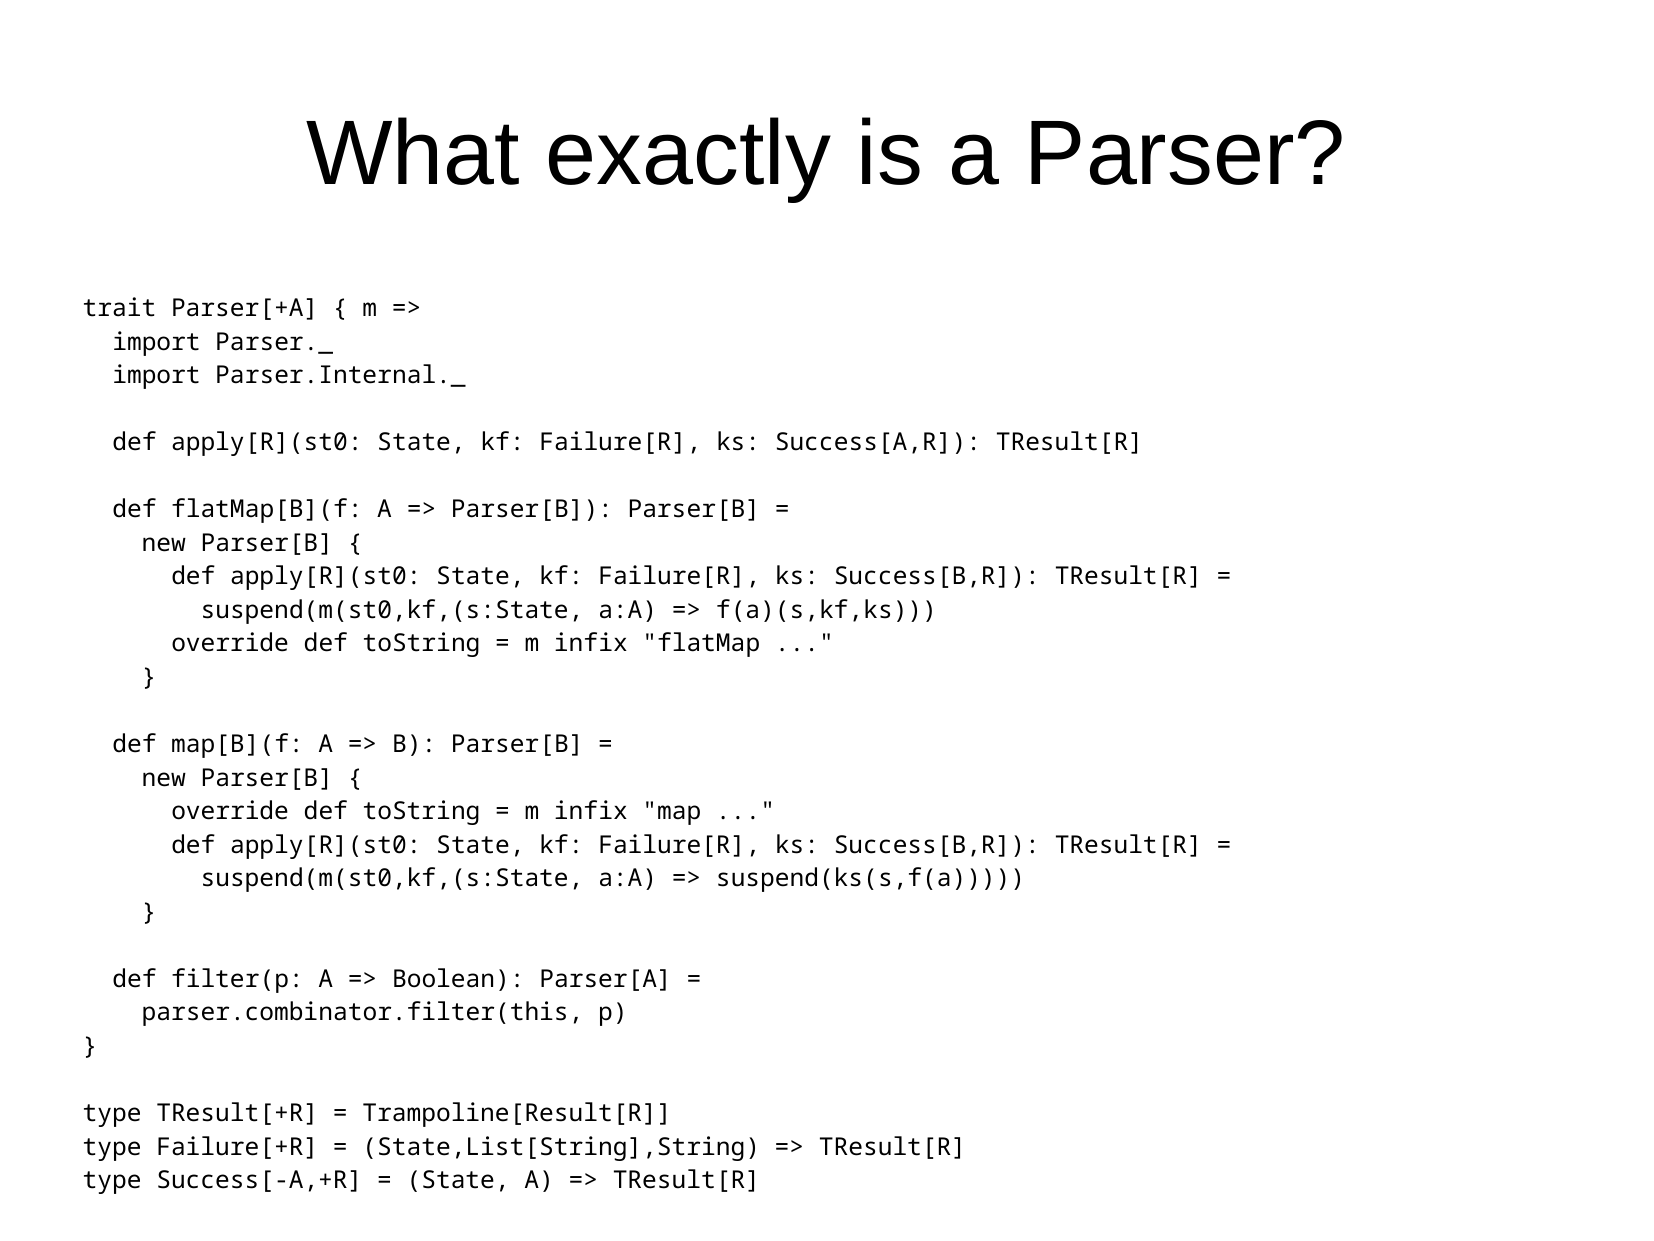

# What exactly is a Parser?
trait Parser[+A] { m =>
 import Parser._
 import Parser.Internal._
 def apply[R](st0: State, kf: Failure[R], ks: Success[A,R]): TResult[R]
 def flatMap[B](f: A => Parser[B]): Parser[B] =
 new Parser[B] {
 def apply[R](st0: State, kf: Failure[R], ks: Success[B,R]): TResult[R] =
 suspend(m(st0,kf,(s:State, a:A) => f(a)(s,kf,ks)))
 override def toString = m infix "flatMap ..."
 }
 def map[B](f: A => B): Parser[B] =
 new Parser[B] {
 override def toString = m infix "map ..."
 def apply[R](st0: State, kf: Failure[R], ks: Success[B,R]): TResult[R] =
 suspend(m(st0,kf,(s:State, a:A) => suspend(ks(s,f(a)))))
 }
 def filter(p: A => Boolean): Parser[A] =
 parser.combinator.filter(this, p)
}
type TResult[+R] = Trampoline[Result[R]]
type Failure[+R] = (State,List[String],String) => TResult[R]
type Success[-A,+R] = (State, A) => TResult[R]